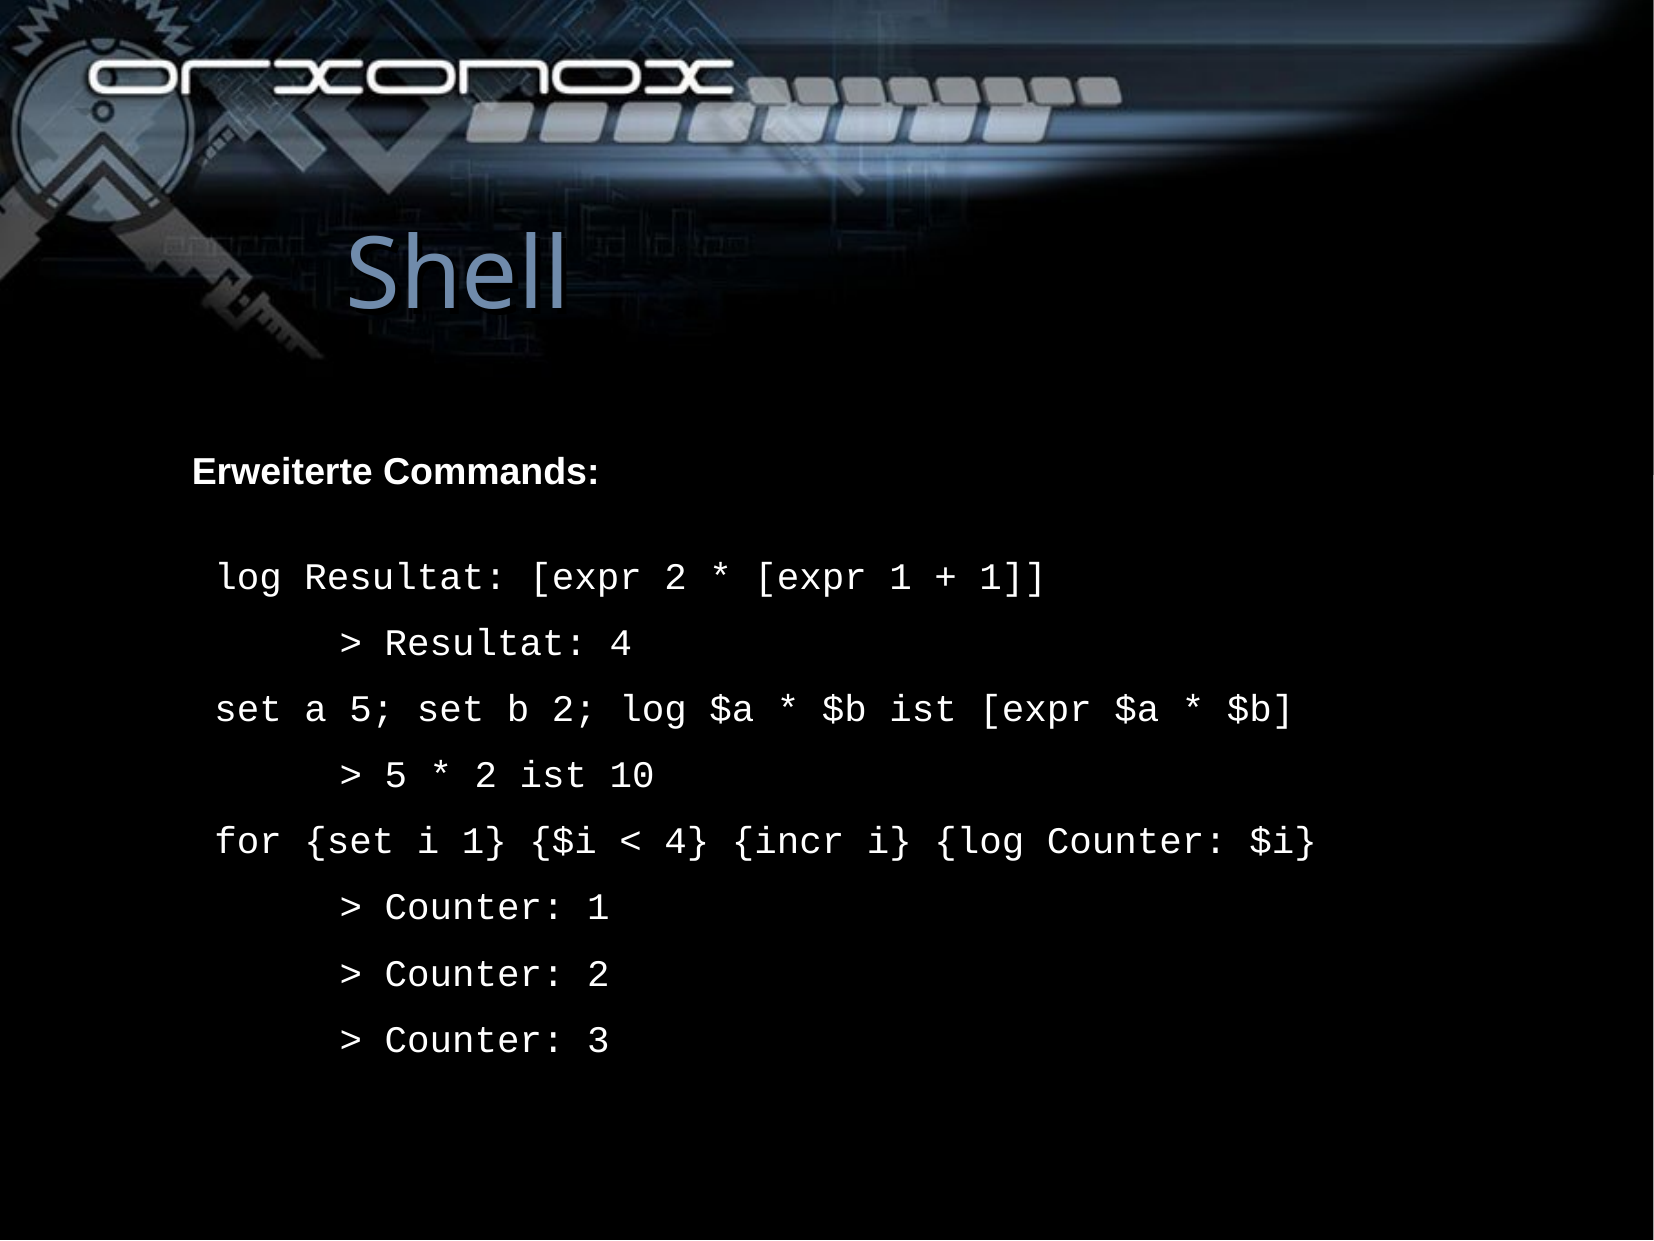

Shell
Erweiterte Commands:
 log Resultat: [expr 2 * [expr 1 + 1]]
		> Resultat: 4
 set a 5; set b 2; log $a * $b ist [expr $a * $b]
		> 5 * 2 ist 10
 for {set i 1} {$i < 4} {incr i} {log Counter: $i}
		> Counter: 1
		> Counter: 2
		> Counter: 3